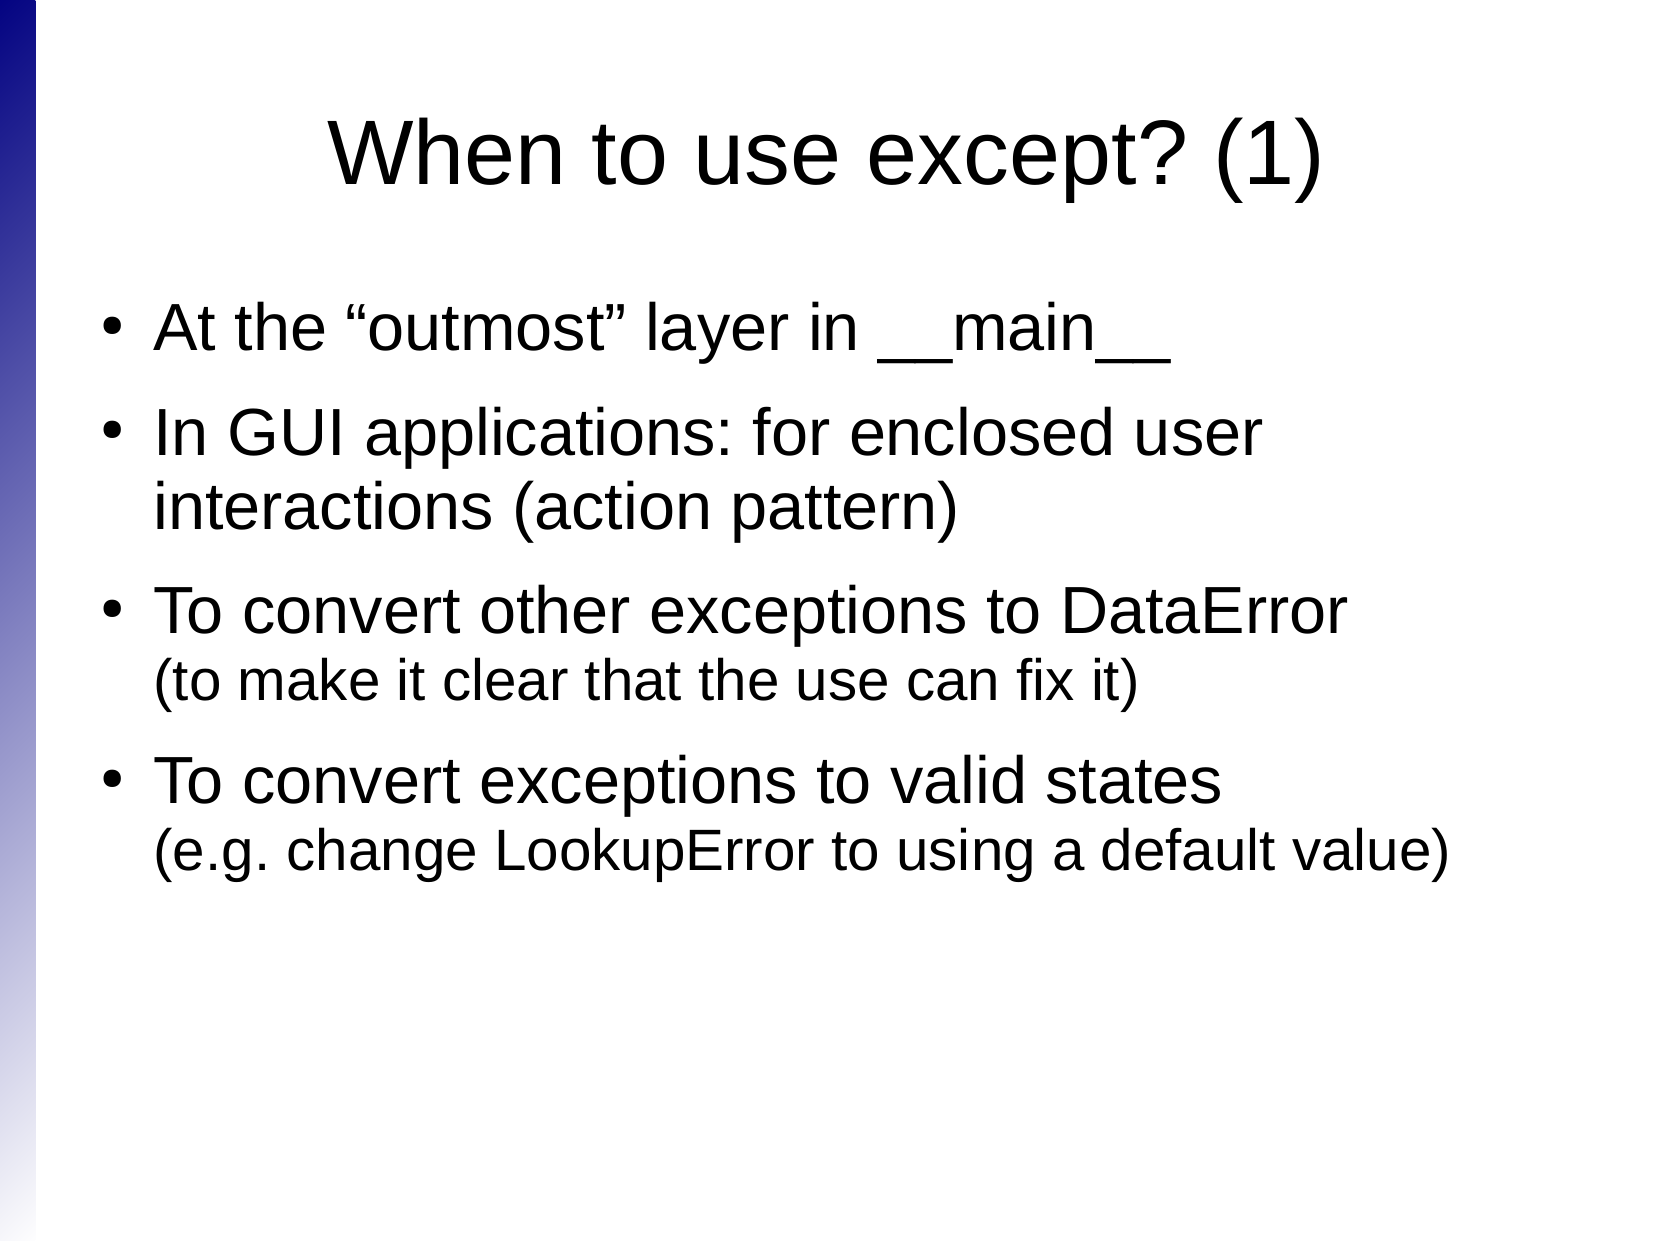

# When to use except? (1)
At the “outmost” layer in __main__
In GUI applications: for enclosed user interactions (action pattern)
To convert other exceptions to DataError
(to make it clear that the use can fix it)
To convert exceptions to valid states
(e.g. change LookupError to using a default value)